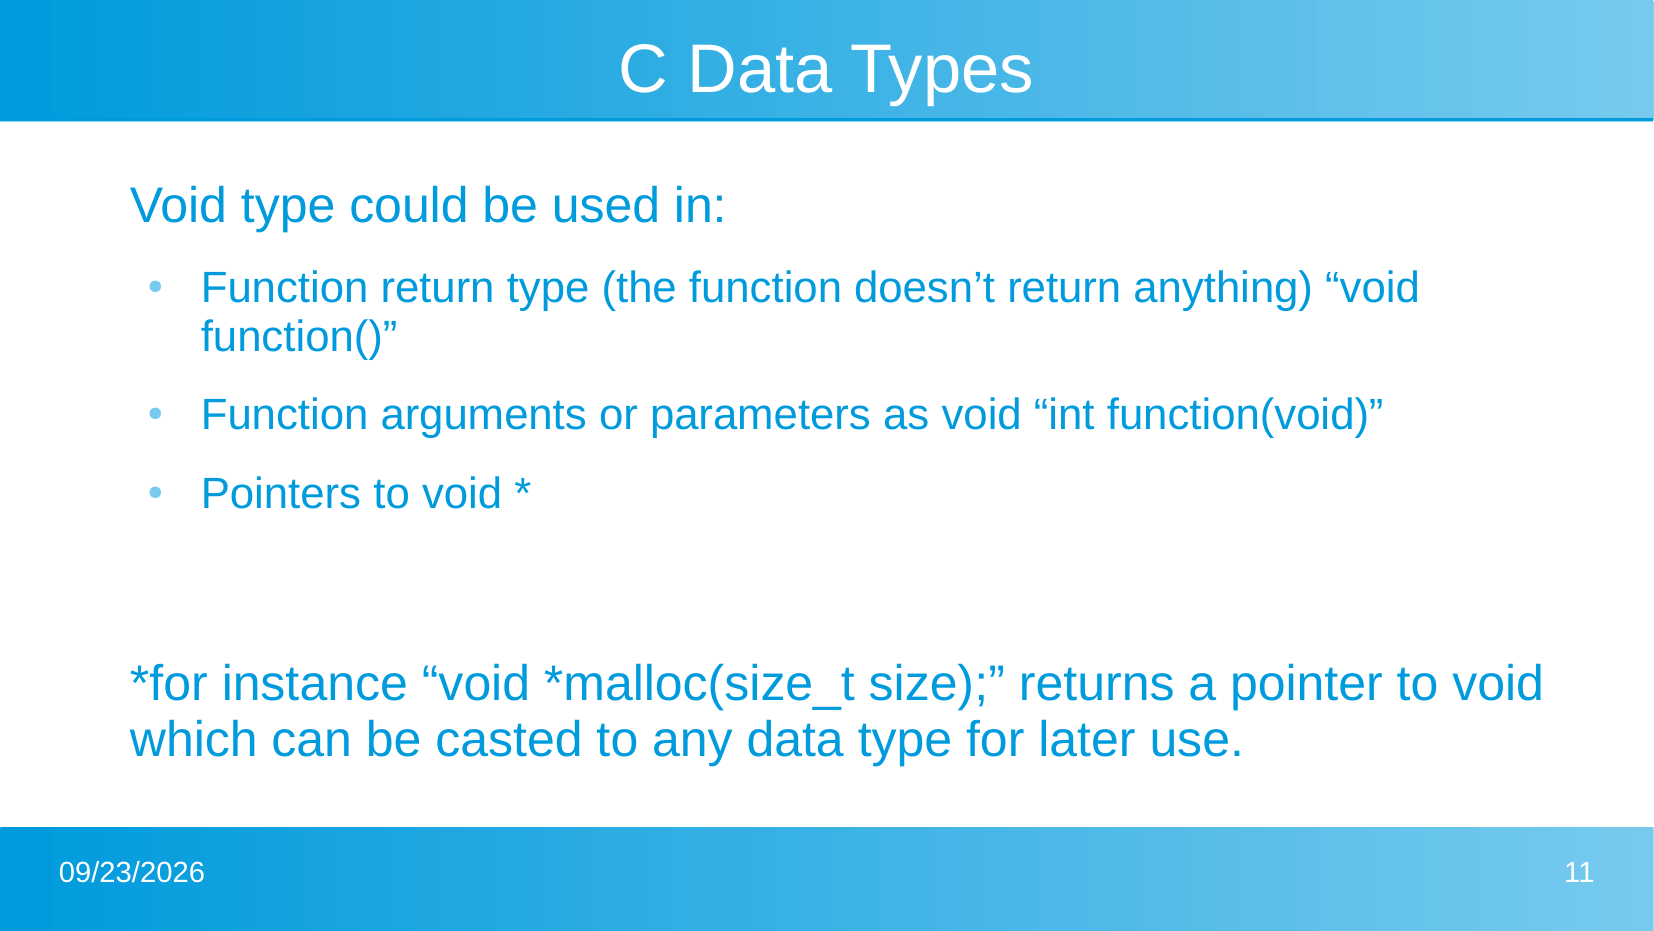

# C Data Types
Void type could be used in:
Function return type (the function doesn’t return anything) “void function()”
Function arguments or parameters as void “int function(void)”
Pointers to void *
*for instance “void *malloc(size_t size);” returns a pointer to void which can be casted to any data type for later use.
11